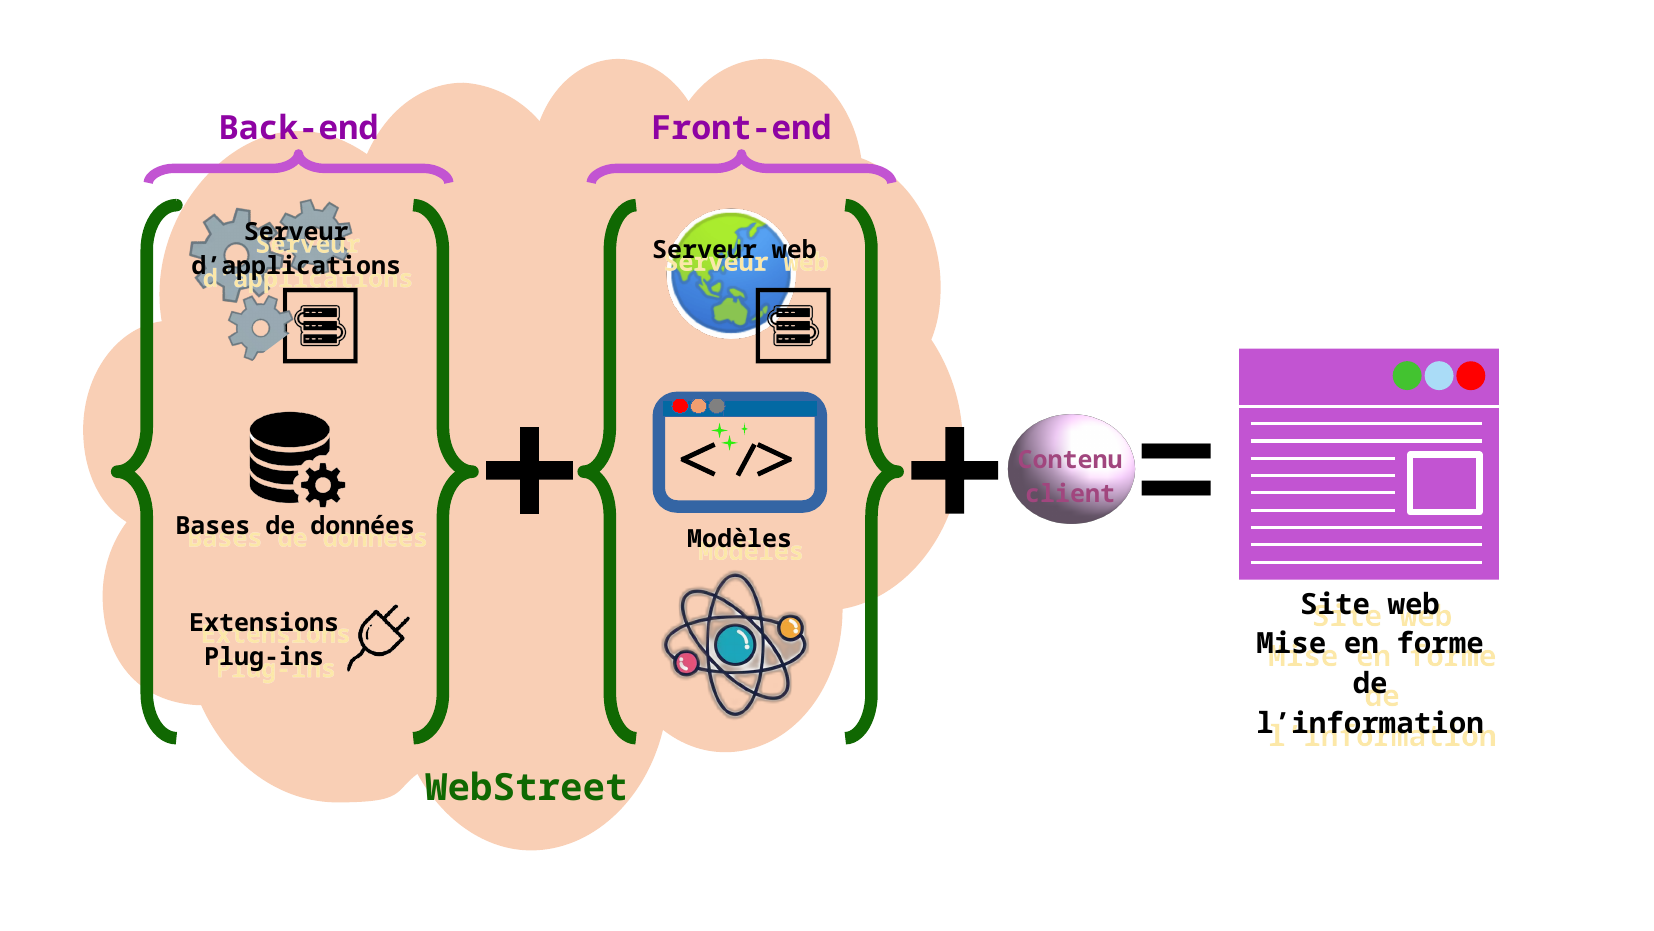

Back-end
Front-end
Serveur d’applications
Serveur web
=
Modèles
Contenu client
Bases de données
Site web
Mise en forme de l’information
Extensions
Plug-ins
WebStreet